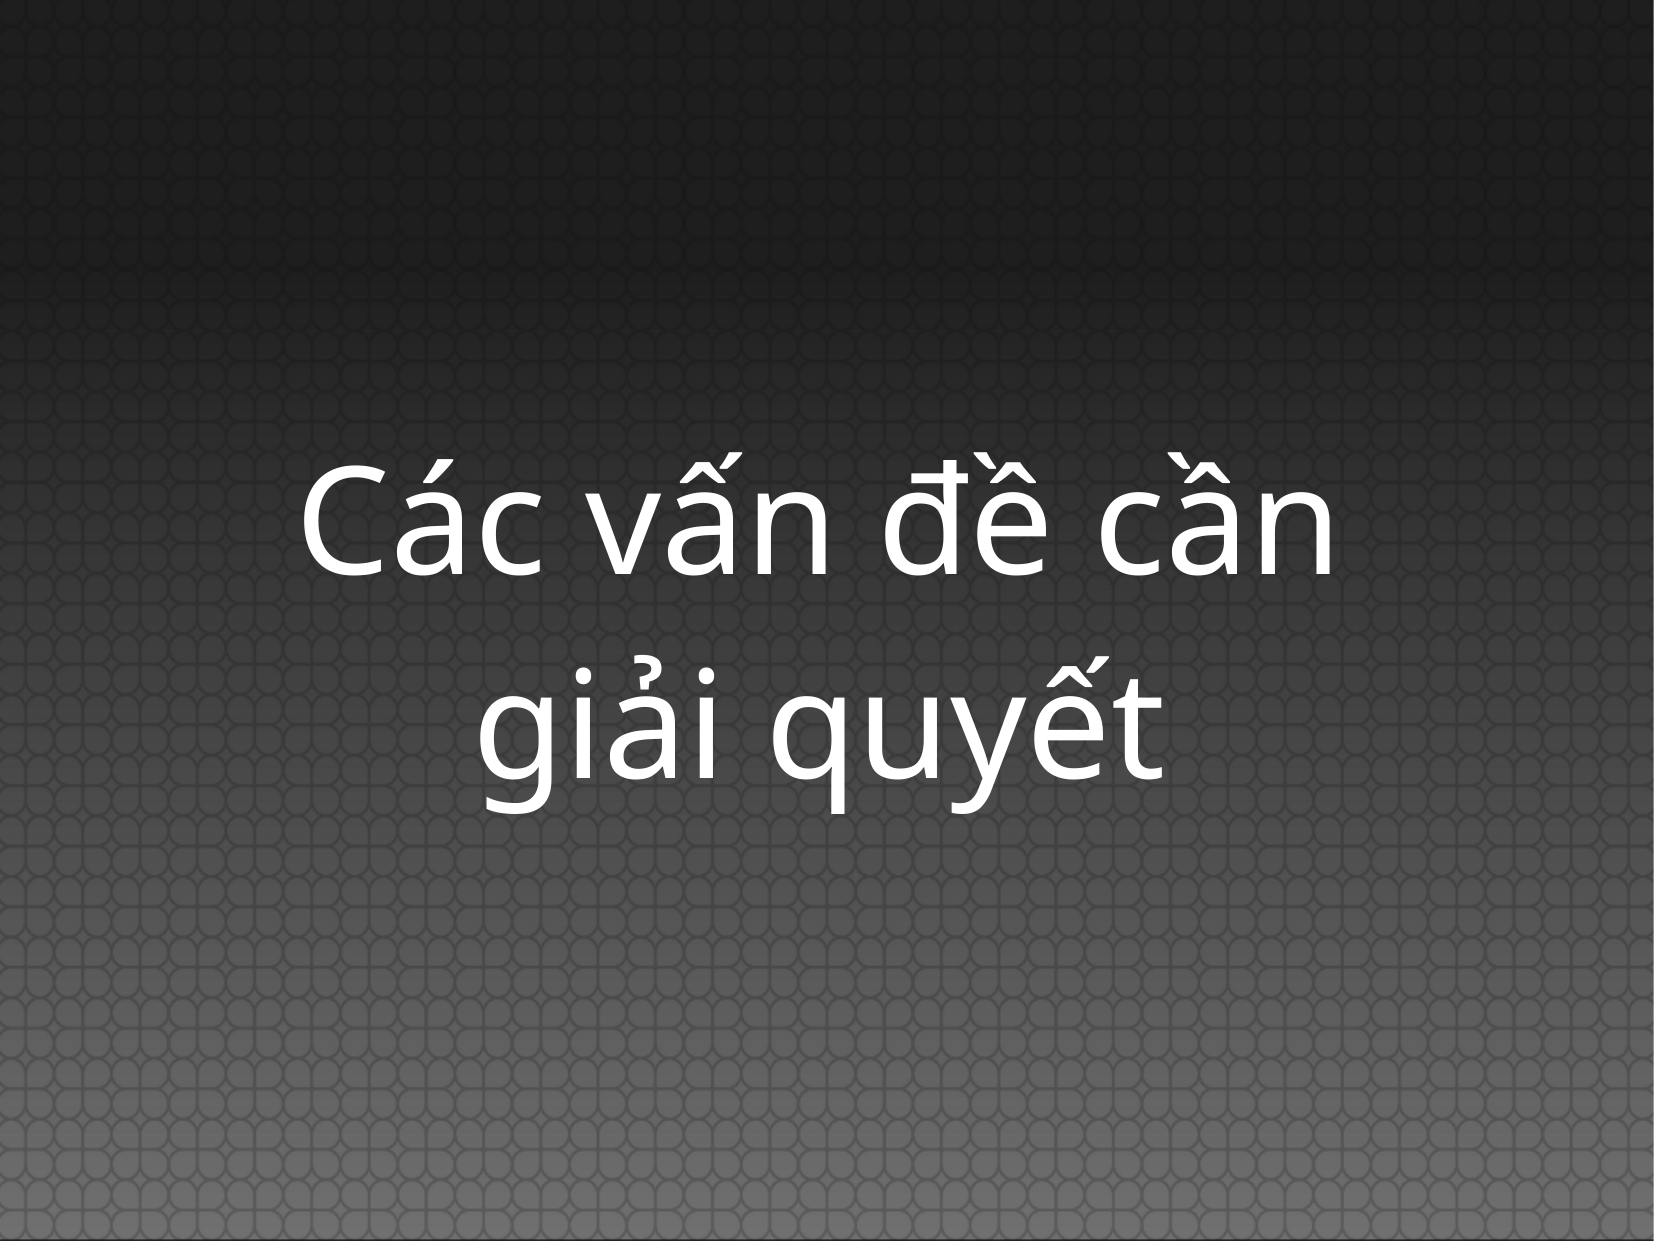

# Các vấn đề cần giải quyết